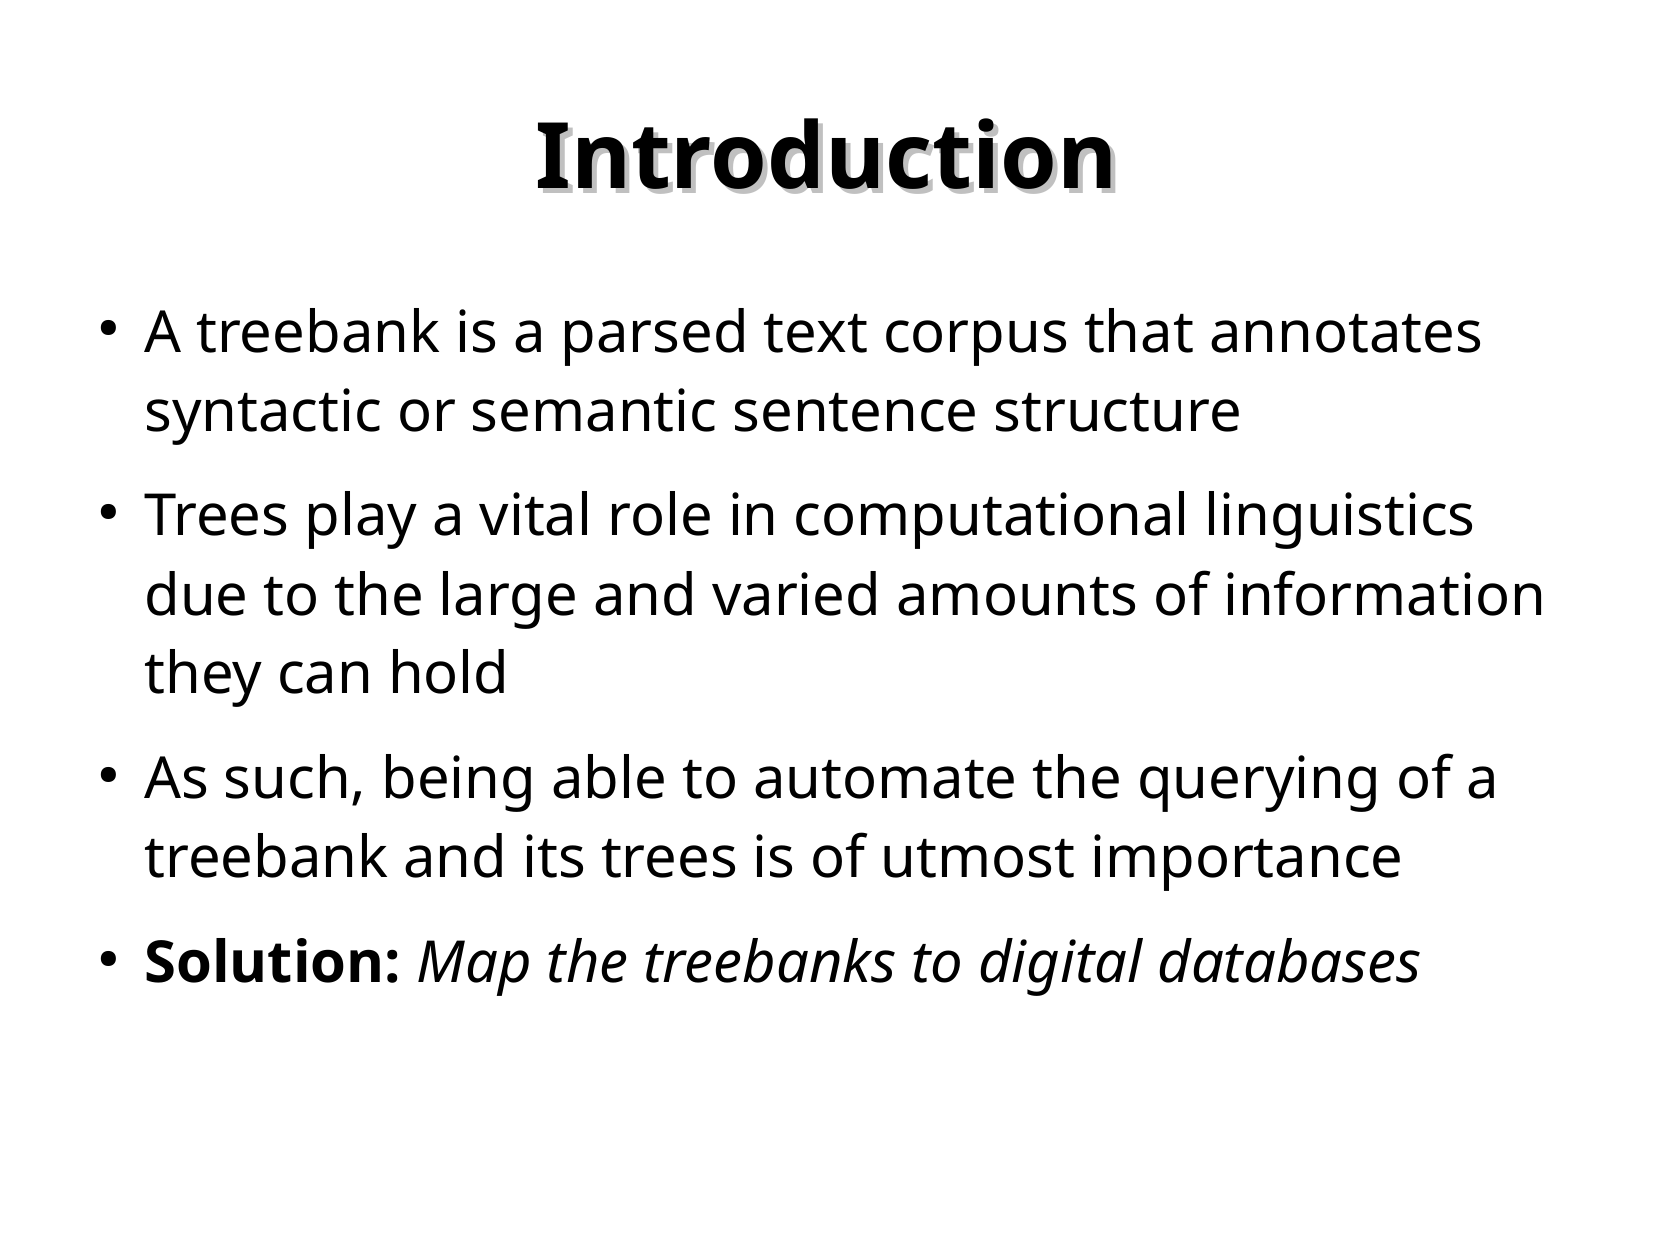

# Introduction
A treebank is a parsed text corpus that annotates syntactic or semantic sentence structure
Trees play a vital role in computational linguistics due to the large and varied amounts of information they can hold
As such, being able to automate the querying of a treebank and its trees is of utmost importance
Solution: Map the treebanks to digital databases